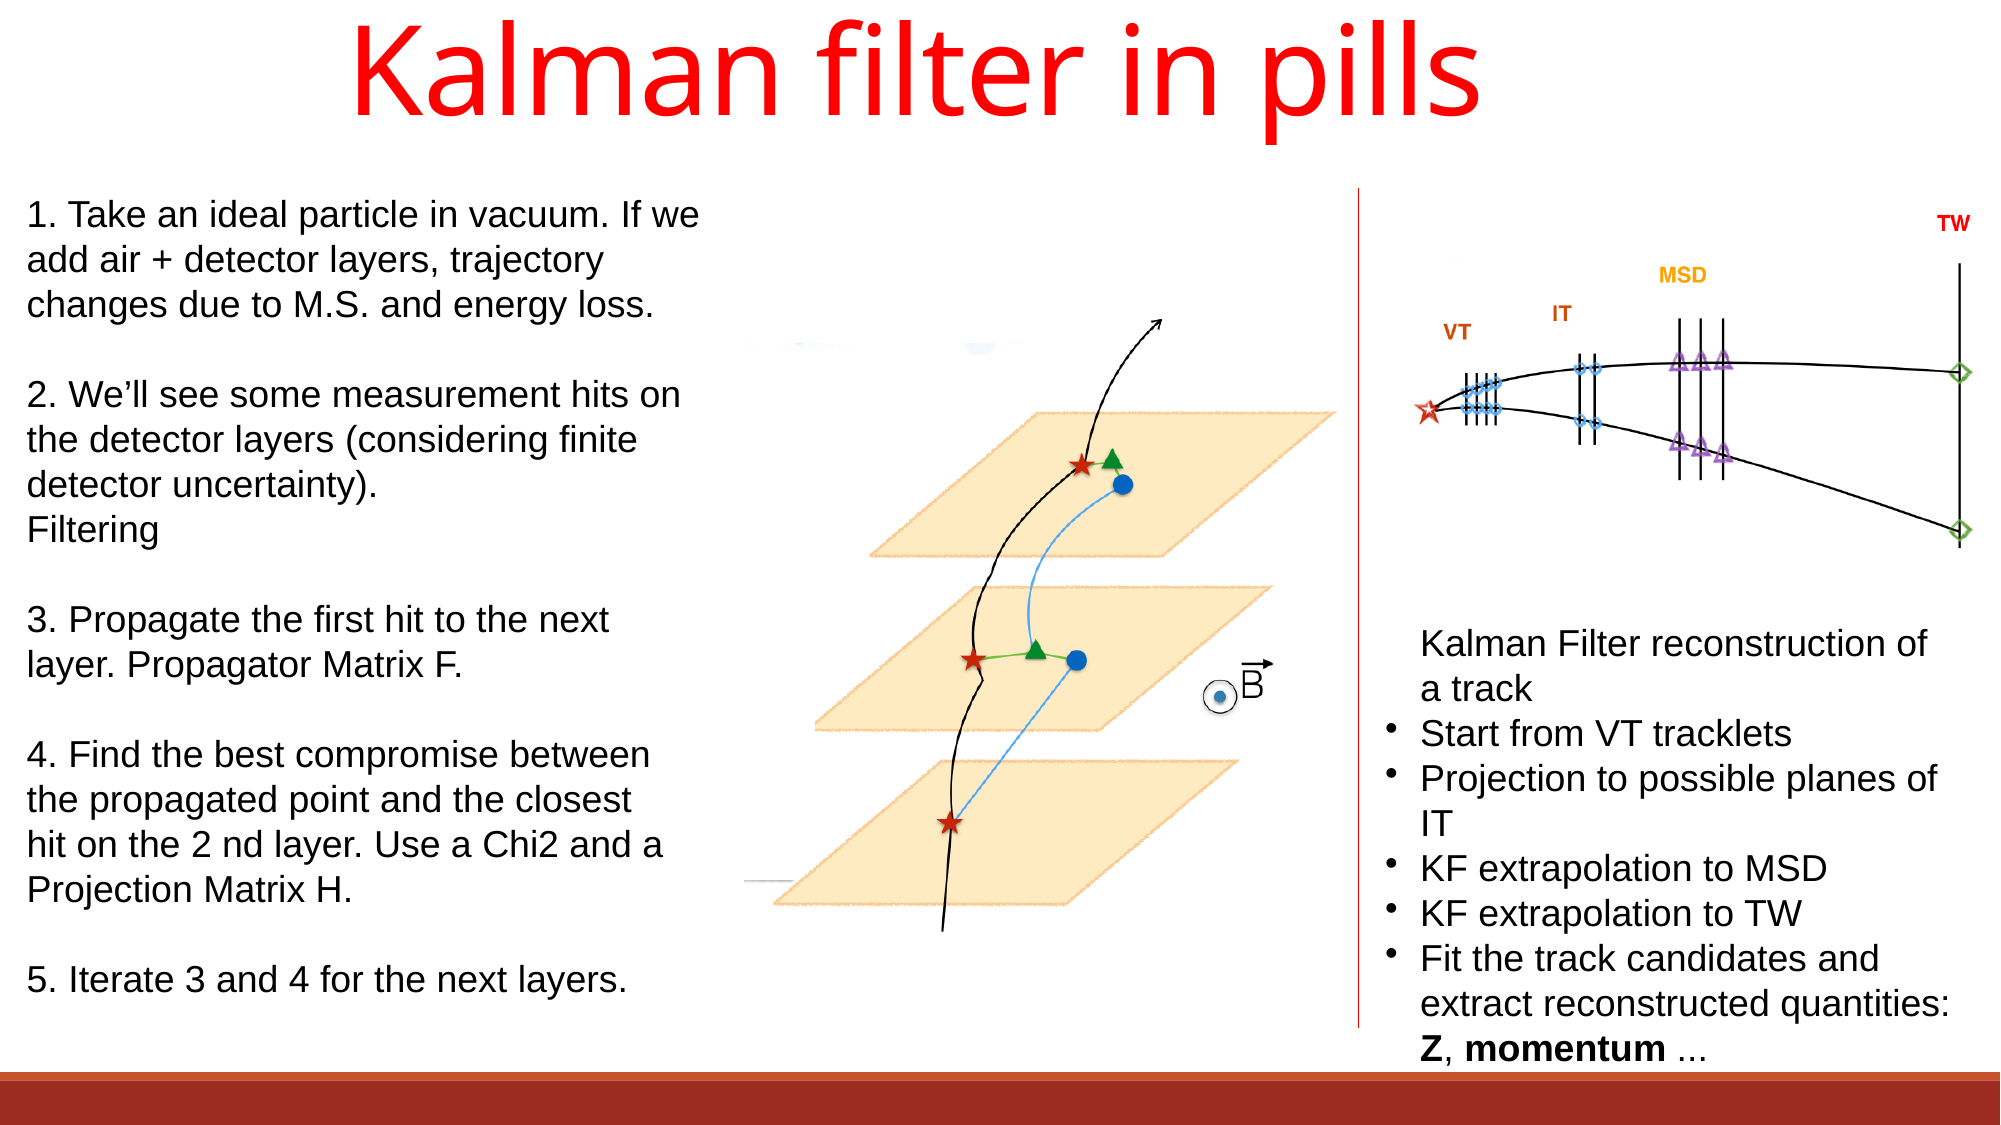

Kalman filter in pills
1. Take an ideal particle in vacuum. If we
add air + detector layers, trajectory
changes due to M.S. and energy loss.
2. We’ll see some measurement hits on
the detector layers (considering finite
detector uncertainty).
Filtering
3. Propagate the first hit to the next
layer. Propagator Matrix F.
4. Find the best compromise between
the propagated point and the closest
hit on the 2 nd layer. Use a Chi2 and a
Projection Matrix H.
5. Iterate 3 and 4 for the next layers.
Kalman Filter reconstruction of a track
Start from VT tracklets
Projection to possible planes of IT
KF extrapolation to MSD
KF extrapolation to TW
Fit the track candidates and extract reconstructed quantities: Z, momentum ...